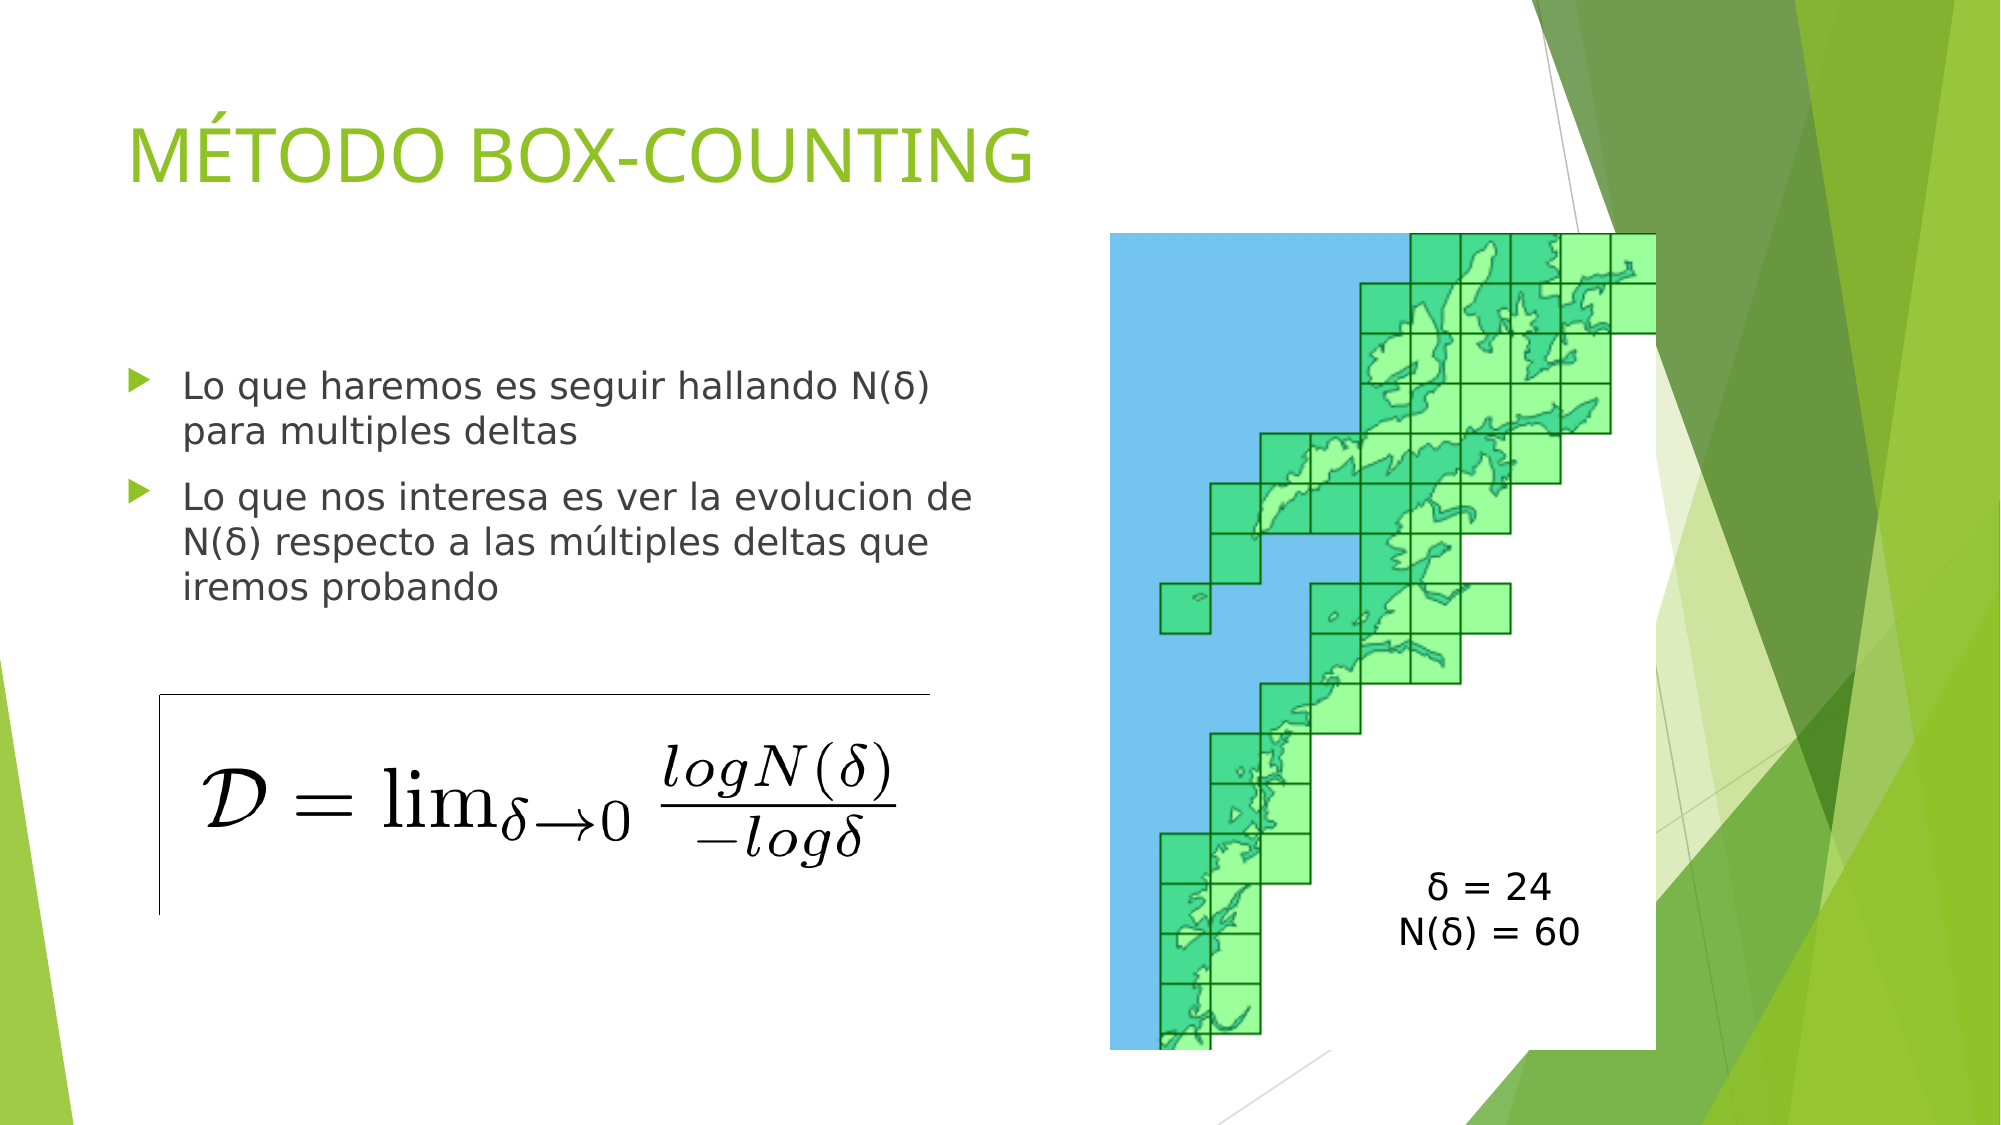

# MÉTODO BOX-COUNTING
Lo que haremos es seguir hallando N(δ) para multiples deltas
Lo que nos interesa es ver la evolucion de N(δ) respecto a las múltiples deltas que iremos probando
δ = 24
N(δ) = 60